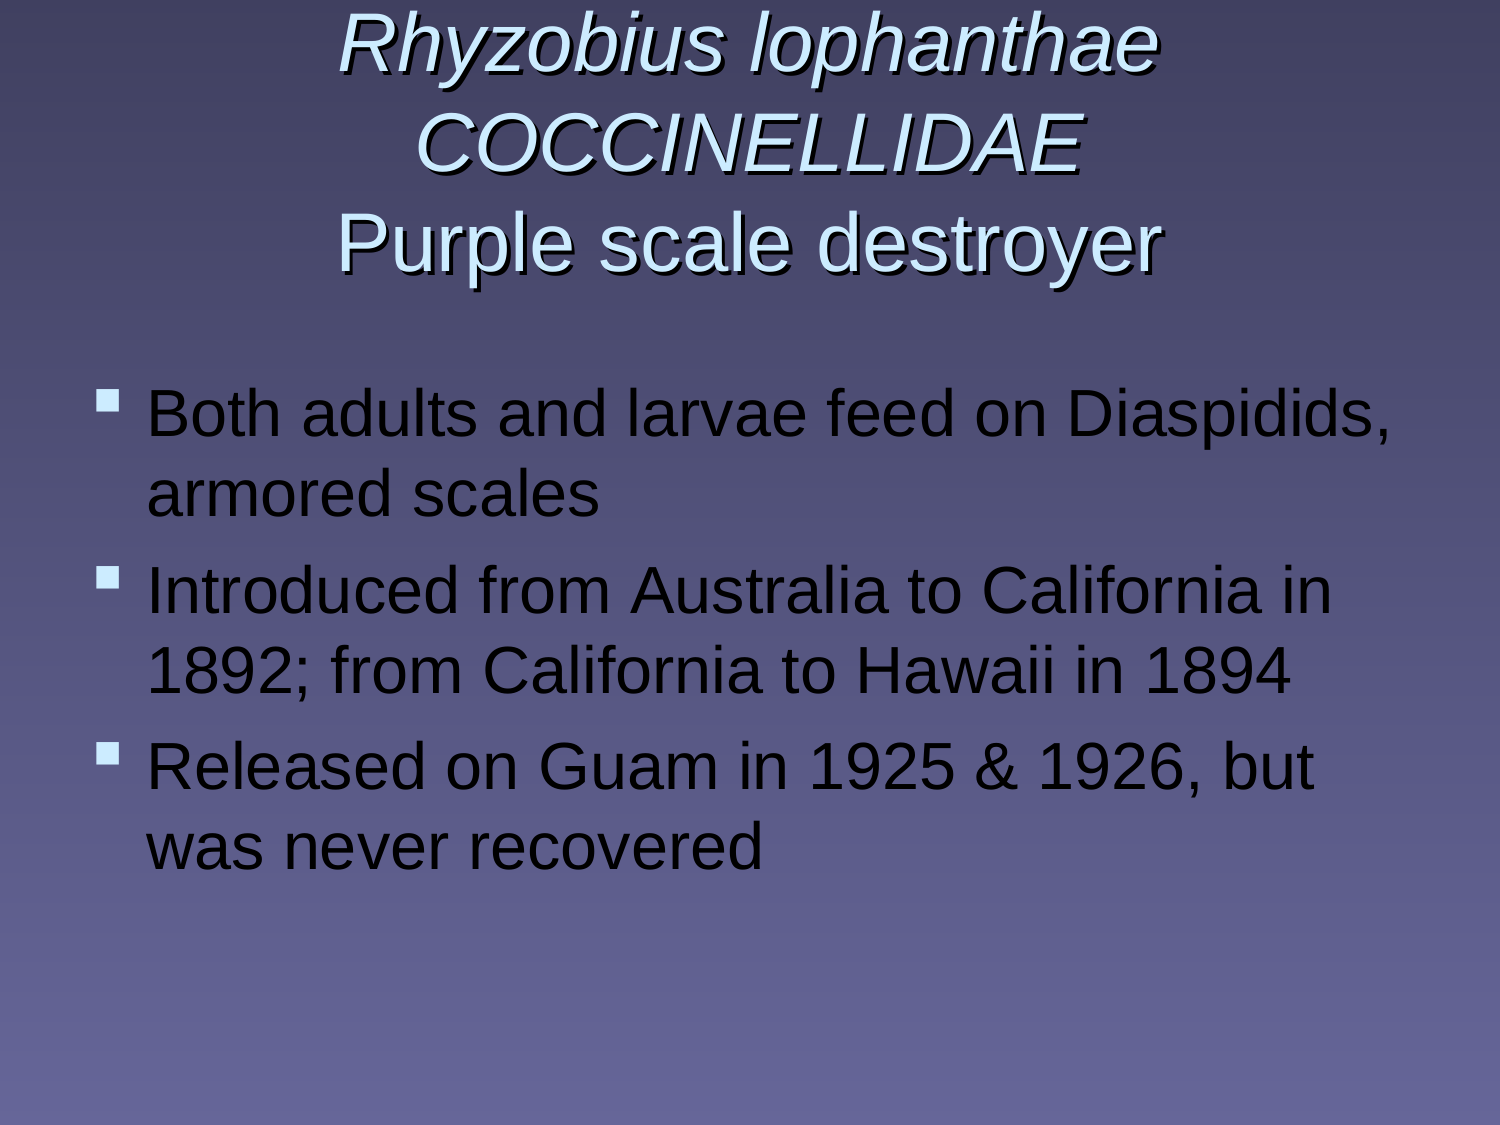

# Rhyzobius lophanthae COCCINELLIDAE Purple scale destroyer
Both adults and larvae feed on Diaspidids, armored scales
Introduced from Australia to California in 1892; from California to Hawaii in 1894
Released on Guam in 1925 & 1926, but was never recovered